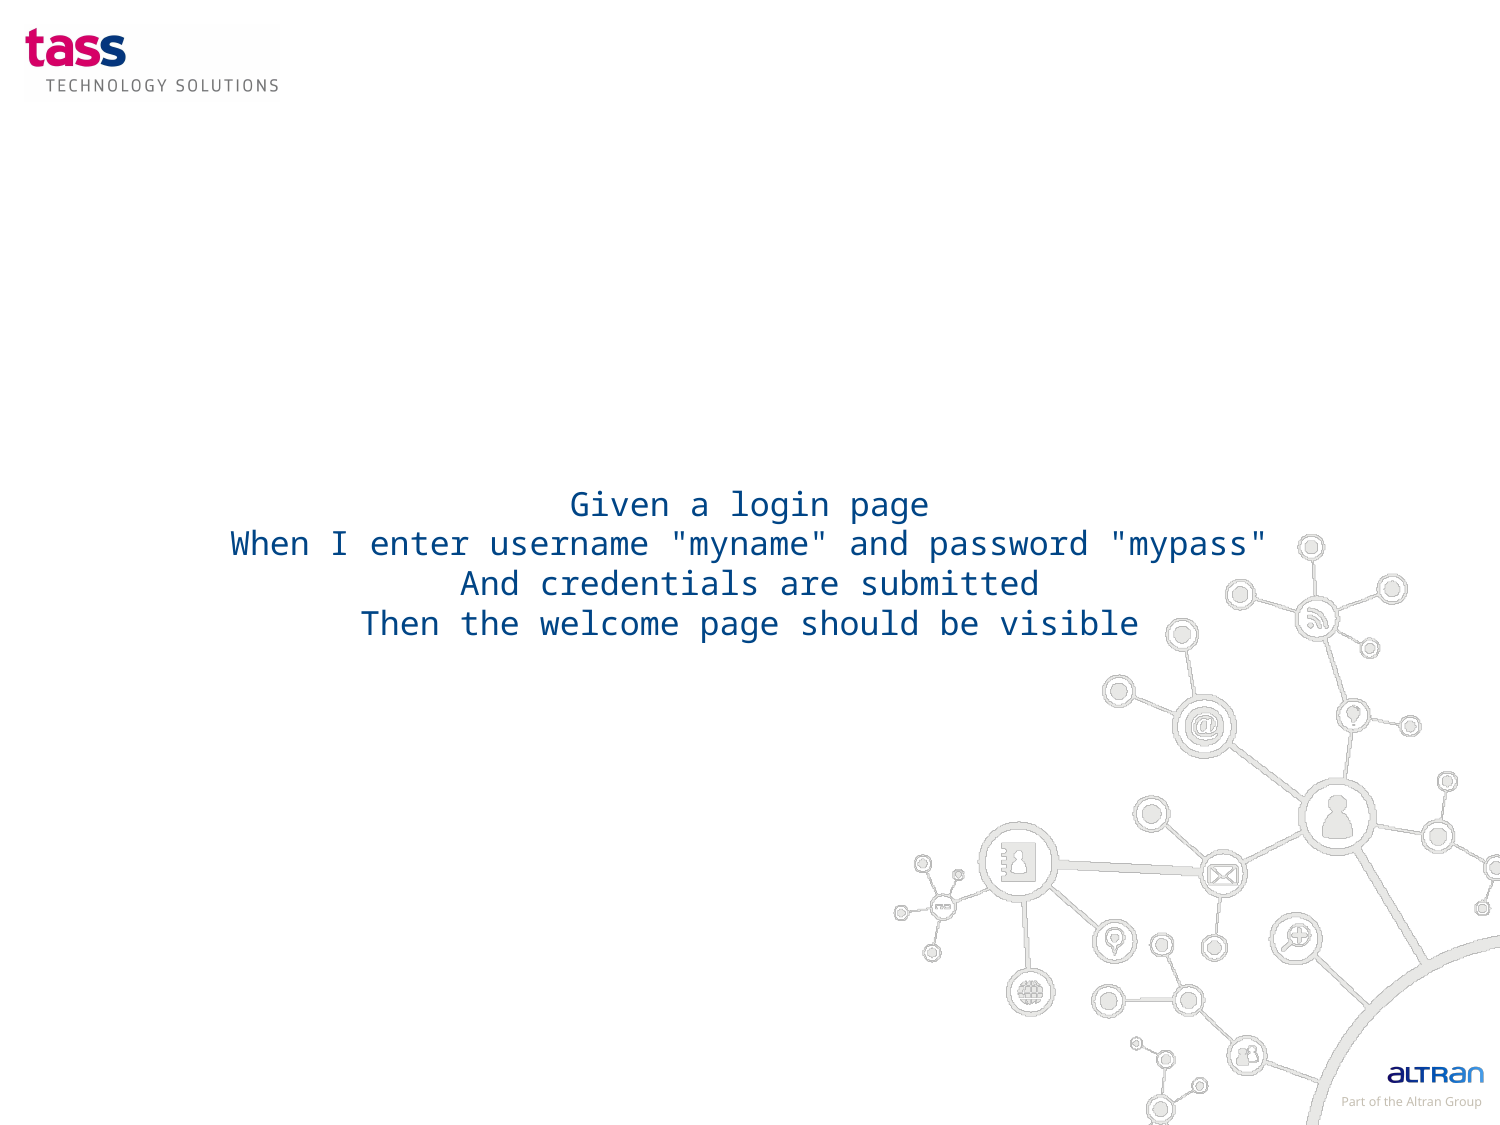

# Given a login page When I enter username "myname" and password "mypass" And credentials are submitted Then the welcome page should be visible